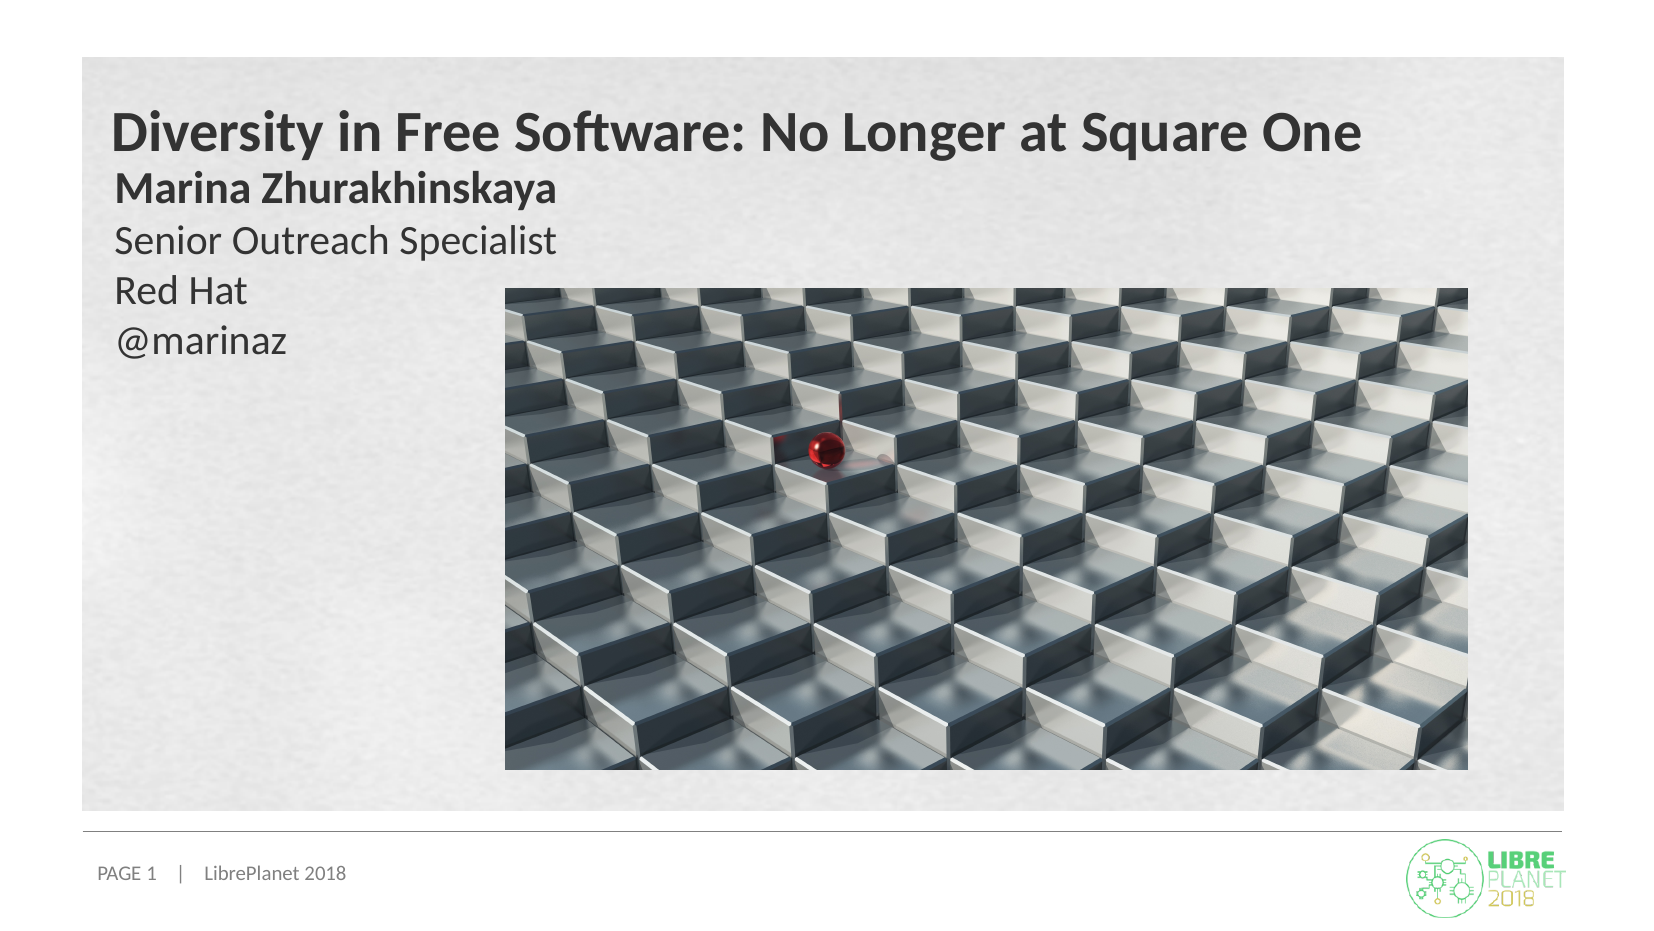

Diversity in Free Software: No Longer at Square One
Marina Zhurakhinskaya
Senior Outreach Specialist
Red Hat
@marinaz